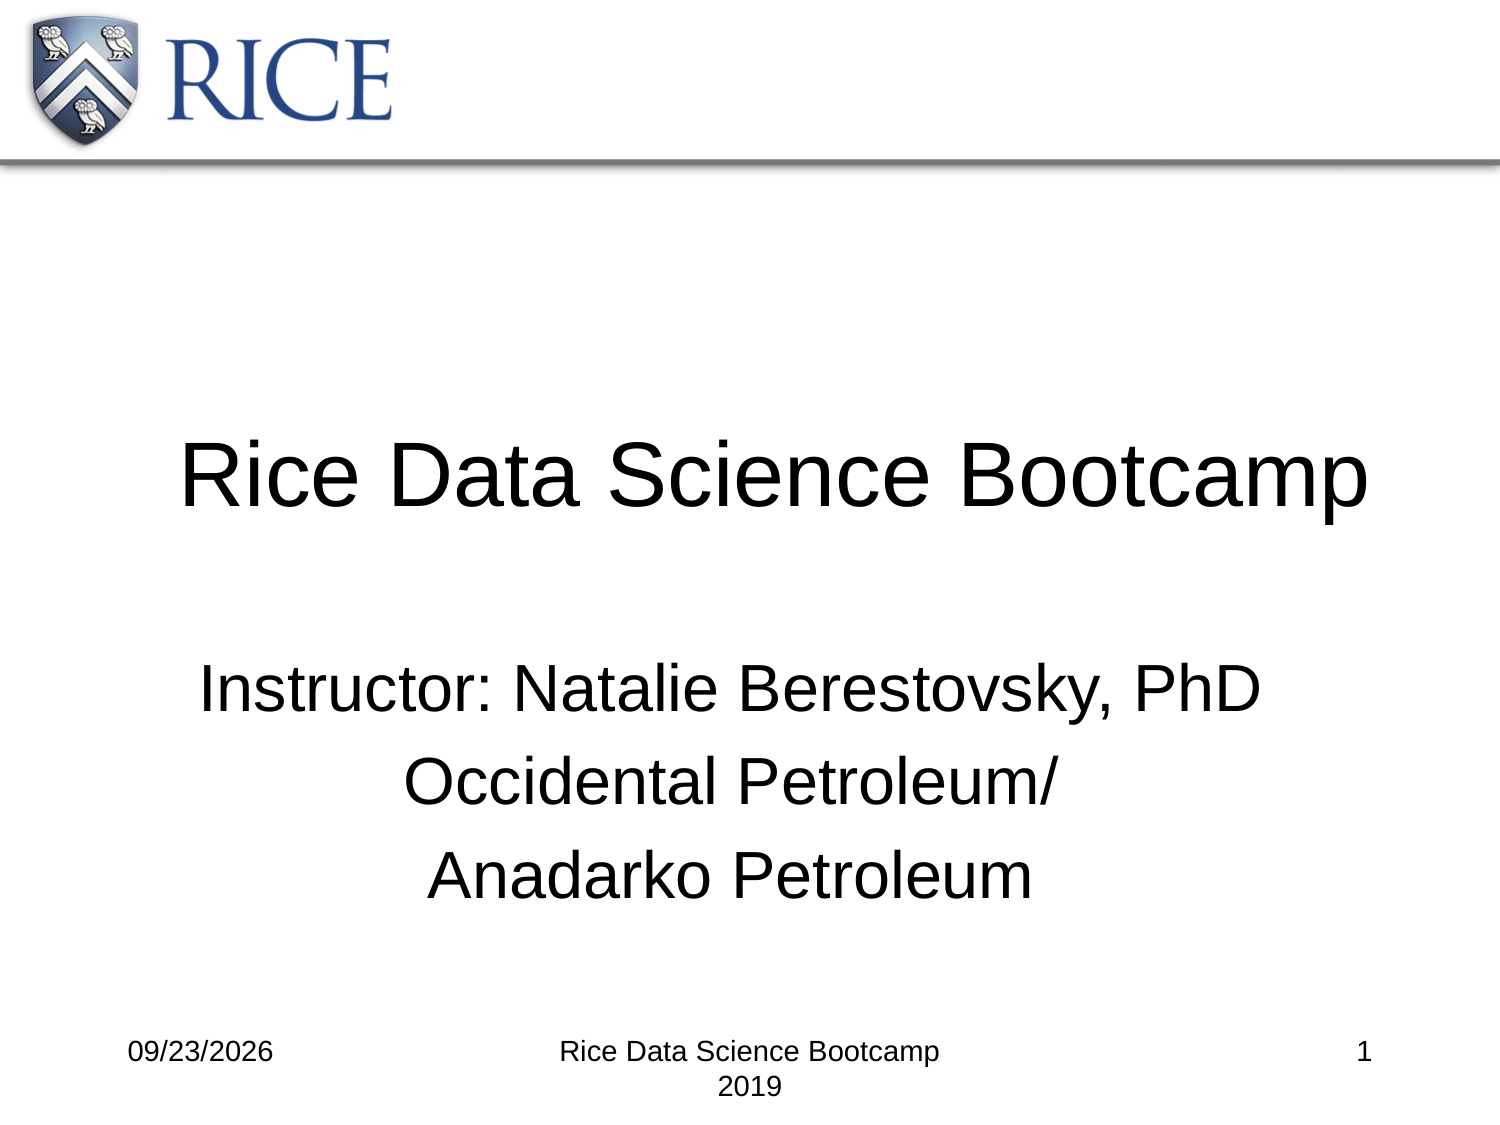

# Rice Data Science Bootcamp
Instructor: Natalie Berestovsky, PhD
Occidental Petroleum/
Anadarko Petroleum
Rice Data Science Bootcamp 2019